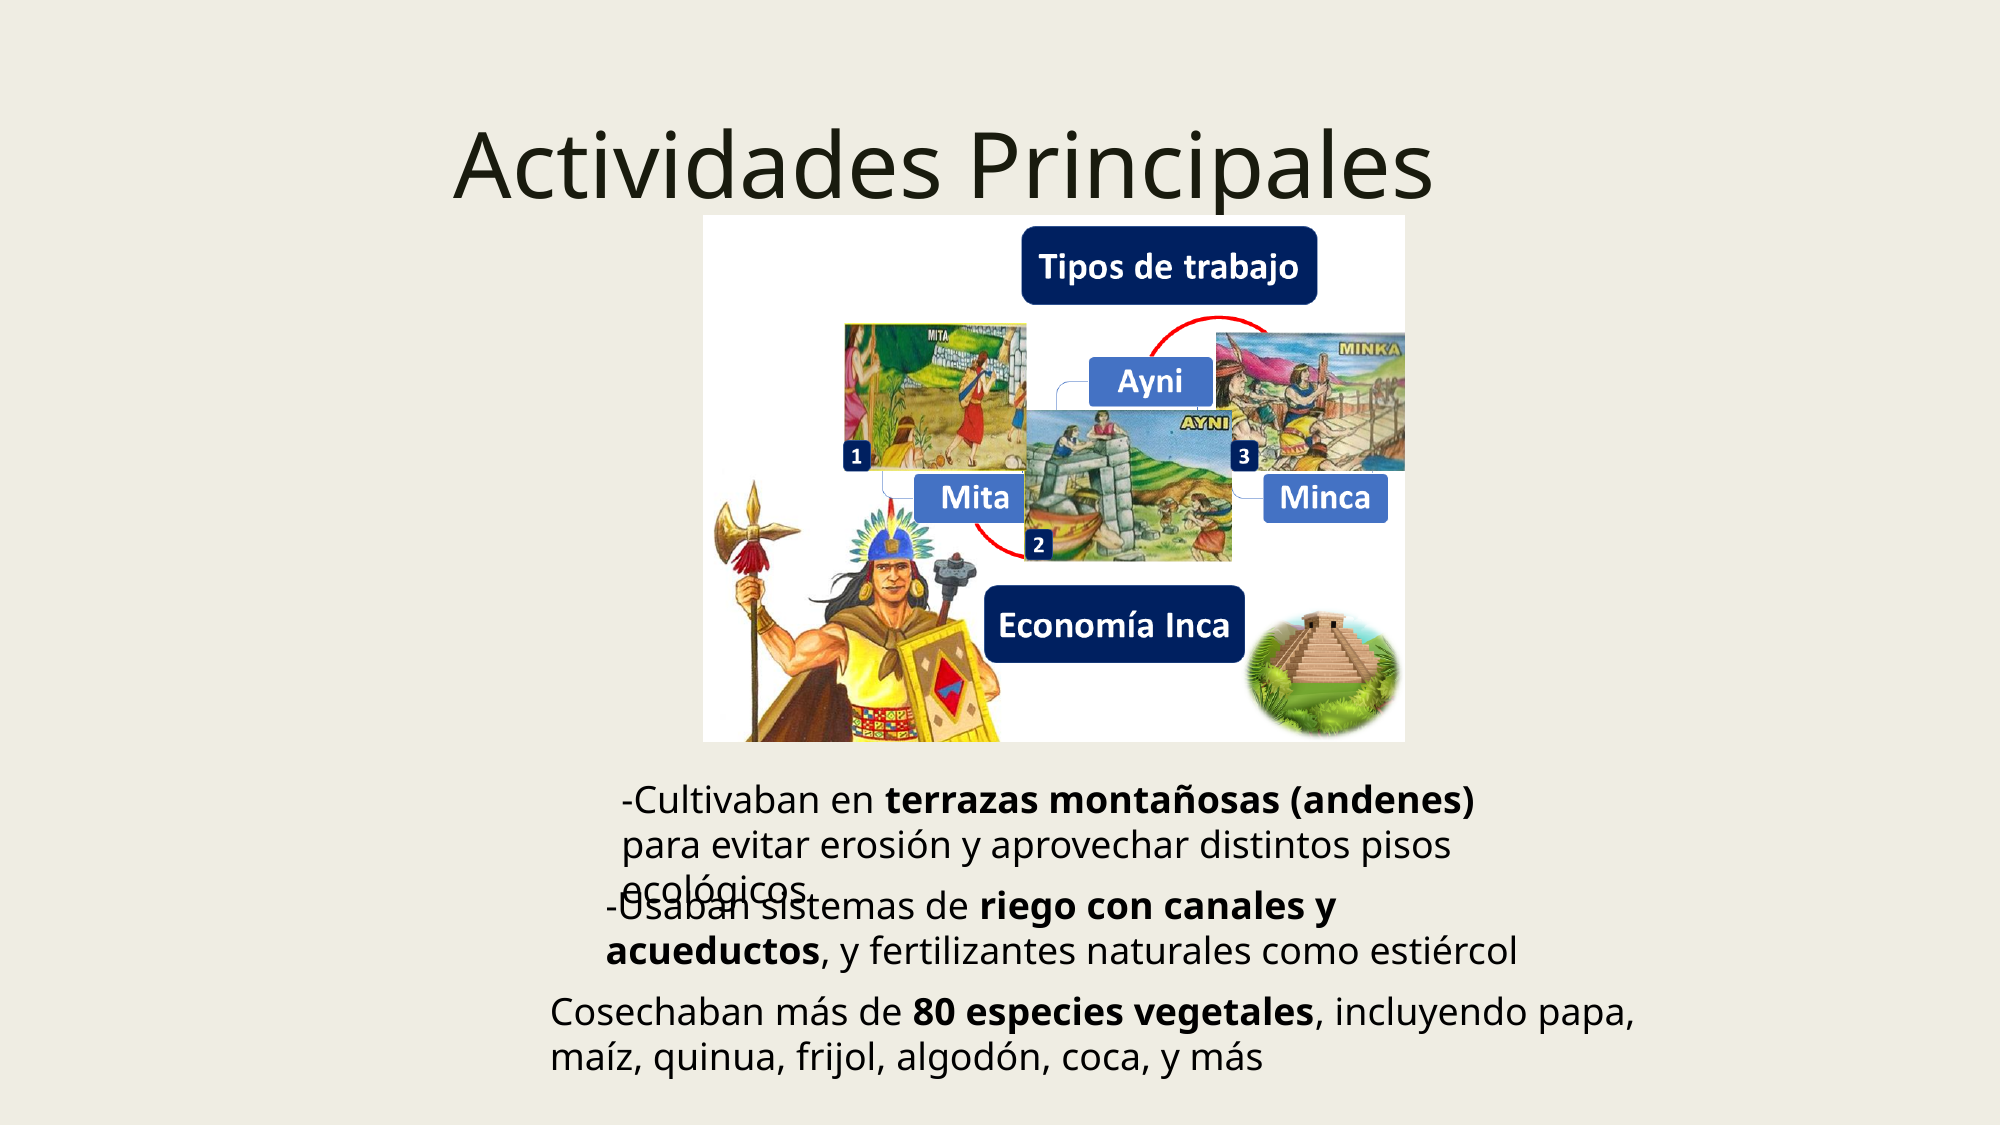

# Actividades Principales
-Cultivaban en terrazas montañosas (andenes) para evitar erosión y aprovechar distintos pisos ecológicos
-Usaban sistemas de riego con canales y acueductos, y fertilizantes naturales como estiércol
Cosechaban más de 80 especies vegetales, incluyendo papa, maíz, quinua, frijol, algodón, coca, y más